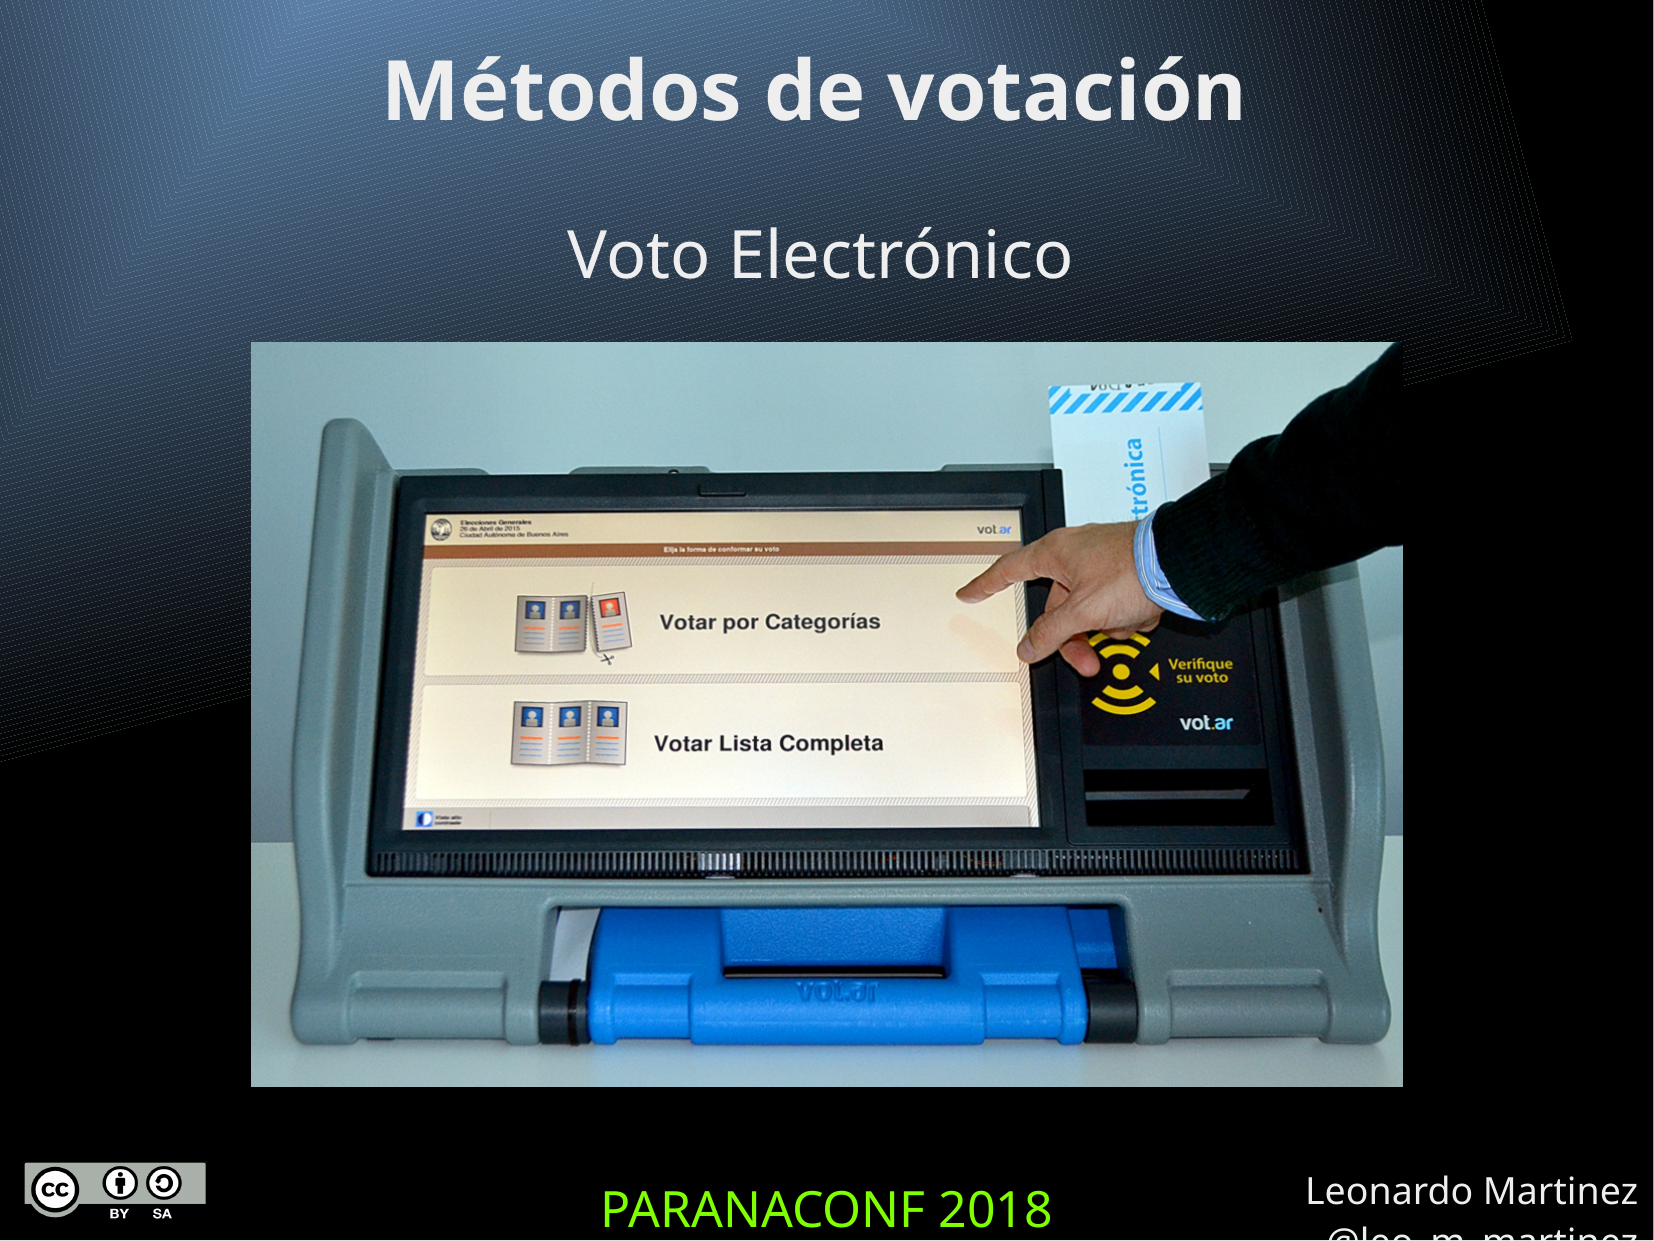

# Métodos de votación
Voto Electrónico
Leonardo Martinez
@leo_m_martinez
PARANACONF 2018